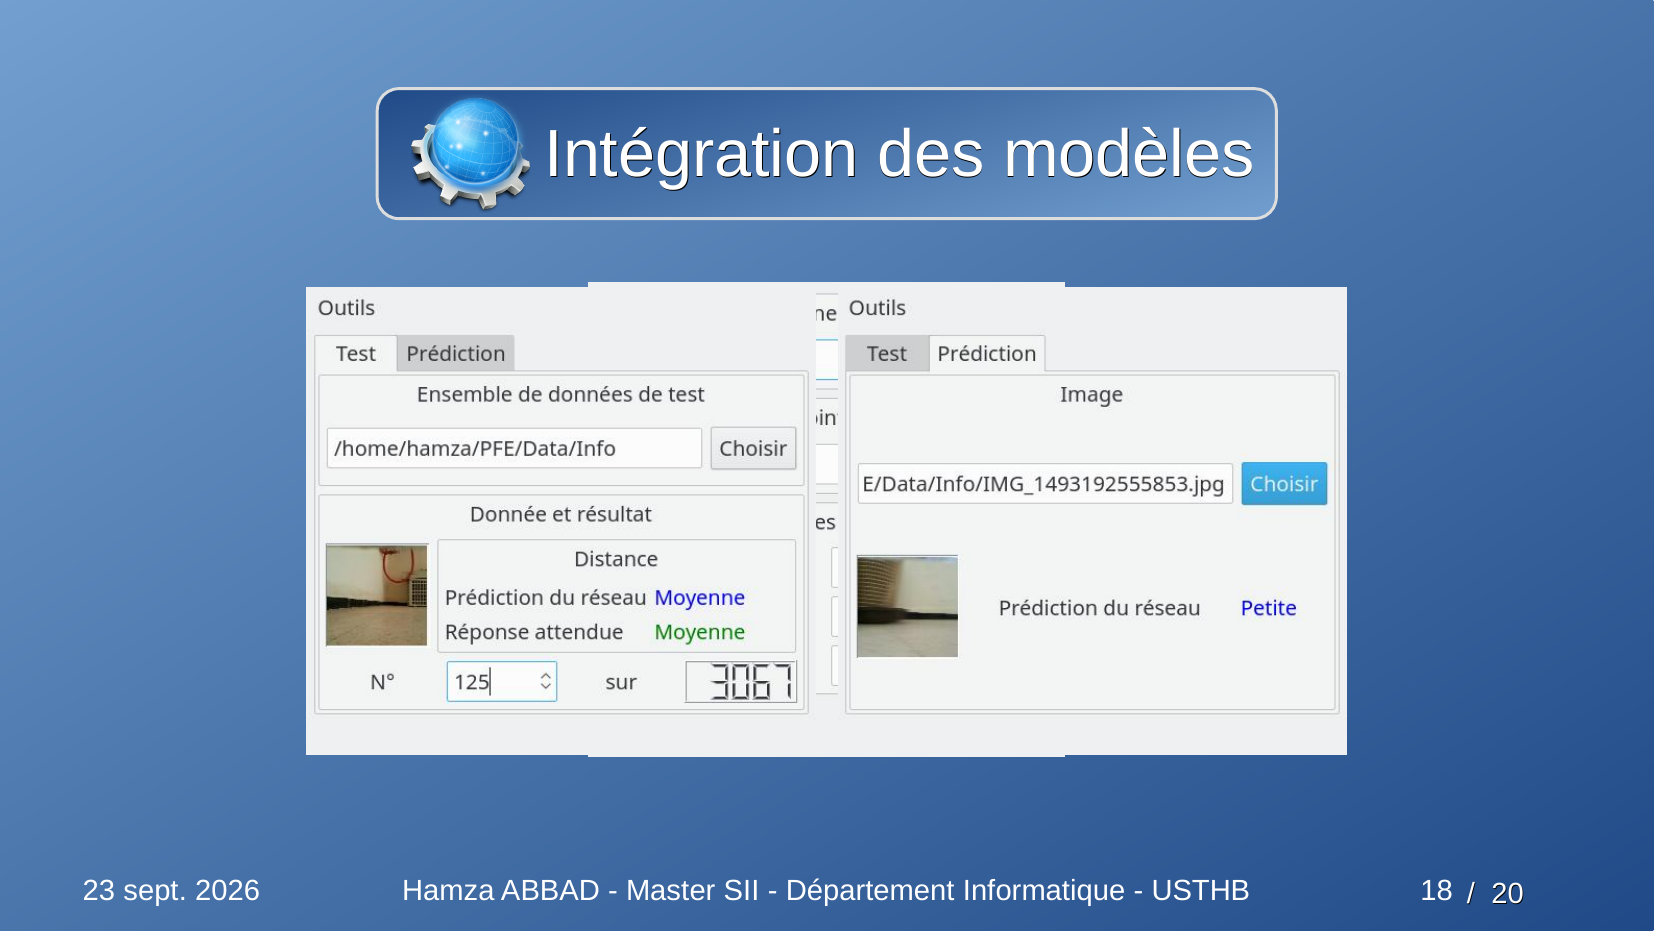

Intégration des modèles
Hamza ABBAD - Master SII - Département Informatique - USTHB
18